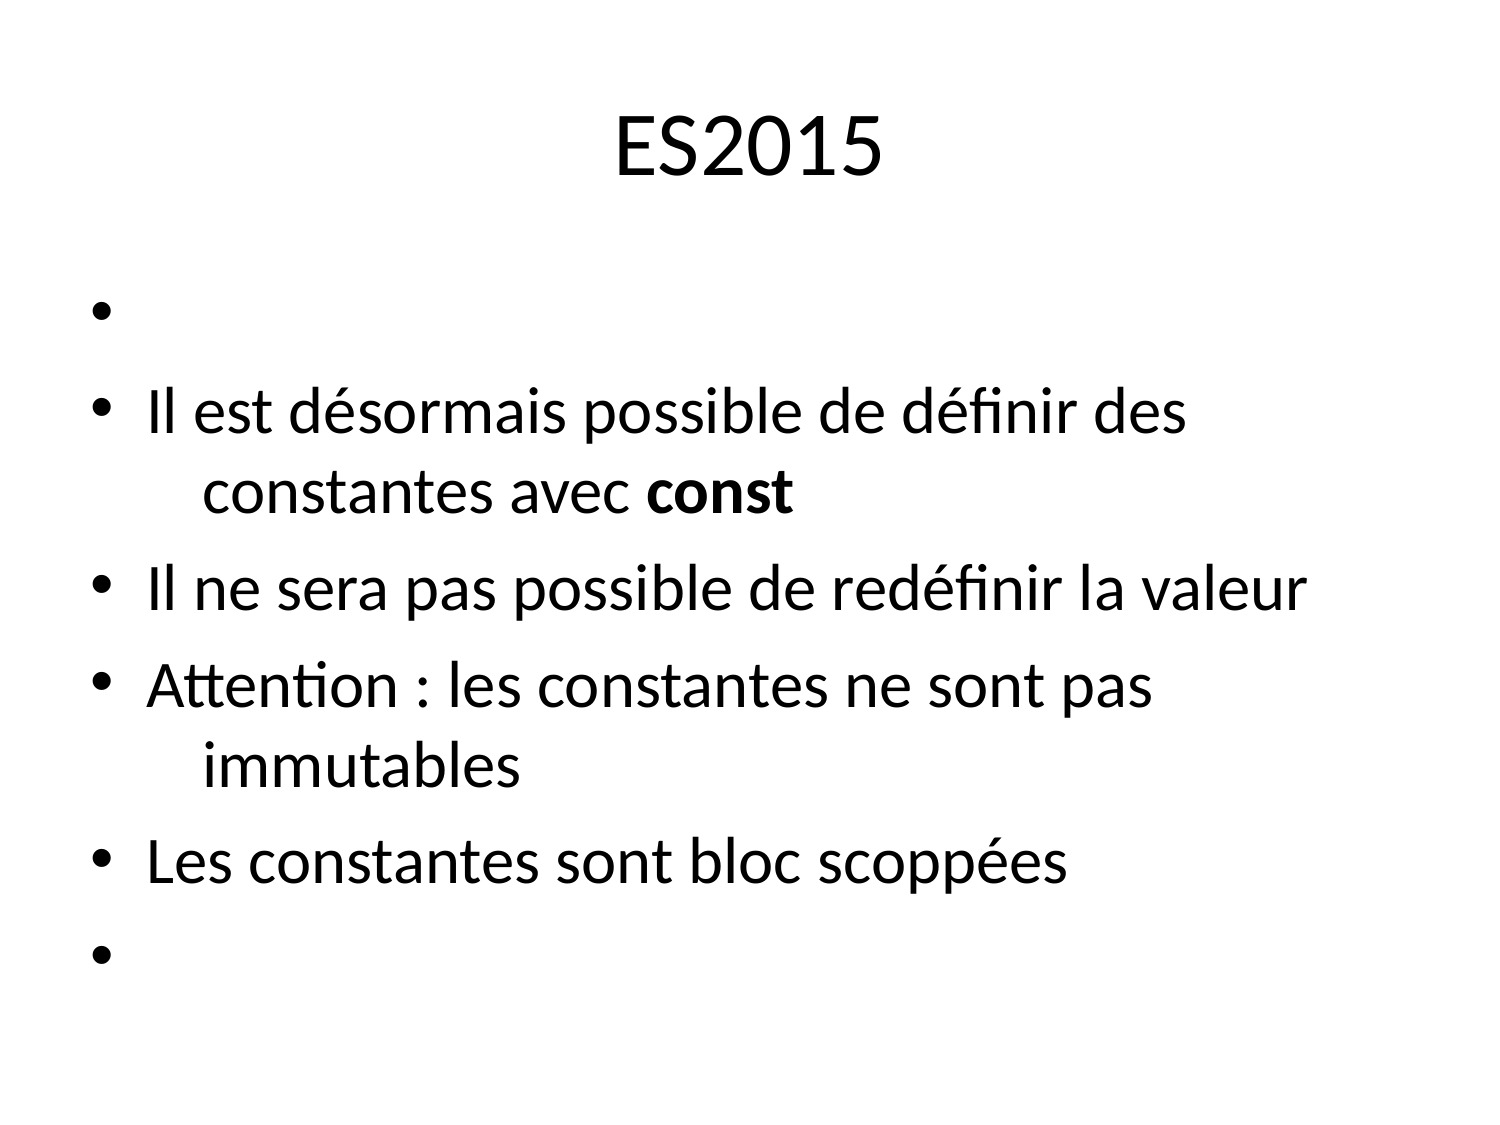

# ES2015
Il est désormais possible de définir des constantes avec const
Il ne sera pas possible de redéfinir la valeur
Attention : les constantes ne sont pas immutables
Les constantes sont bloc scoppées